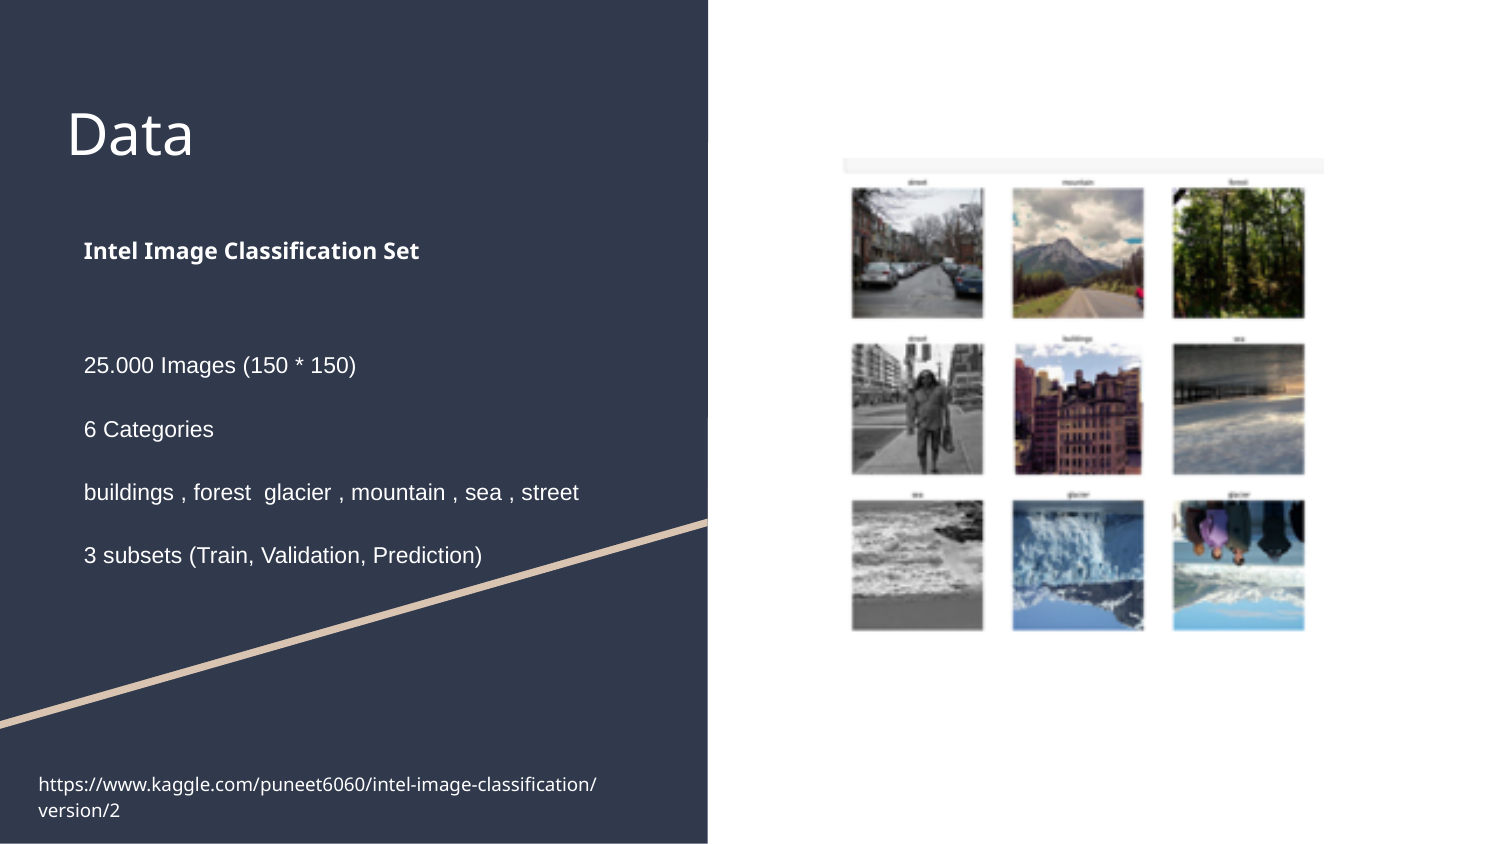

# Data
Intel Image Classification Set
25.000 Images (150 * 150)
6 Categories
buildings , forest glacier , mountain , sea , street
3 subsets (Train, Validation, Prediction)
https://www.kaggle.com/puneet6060/intel-image-classification/version/2